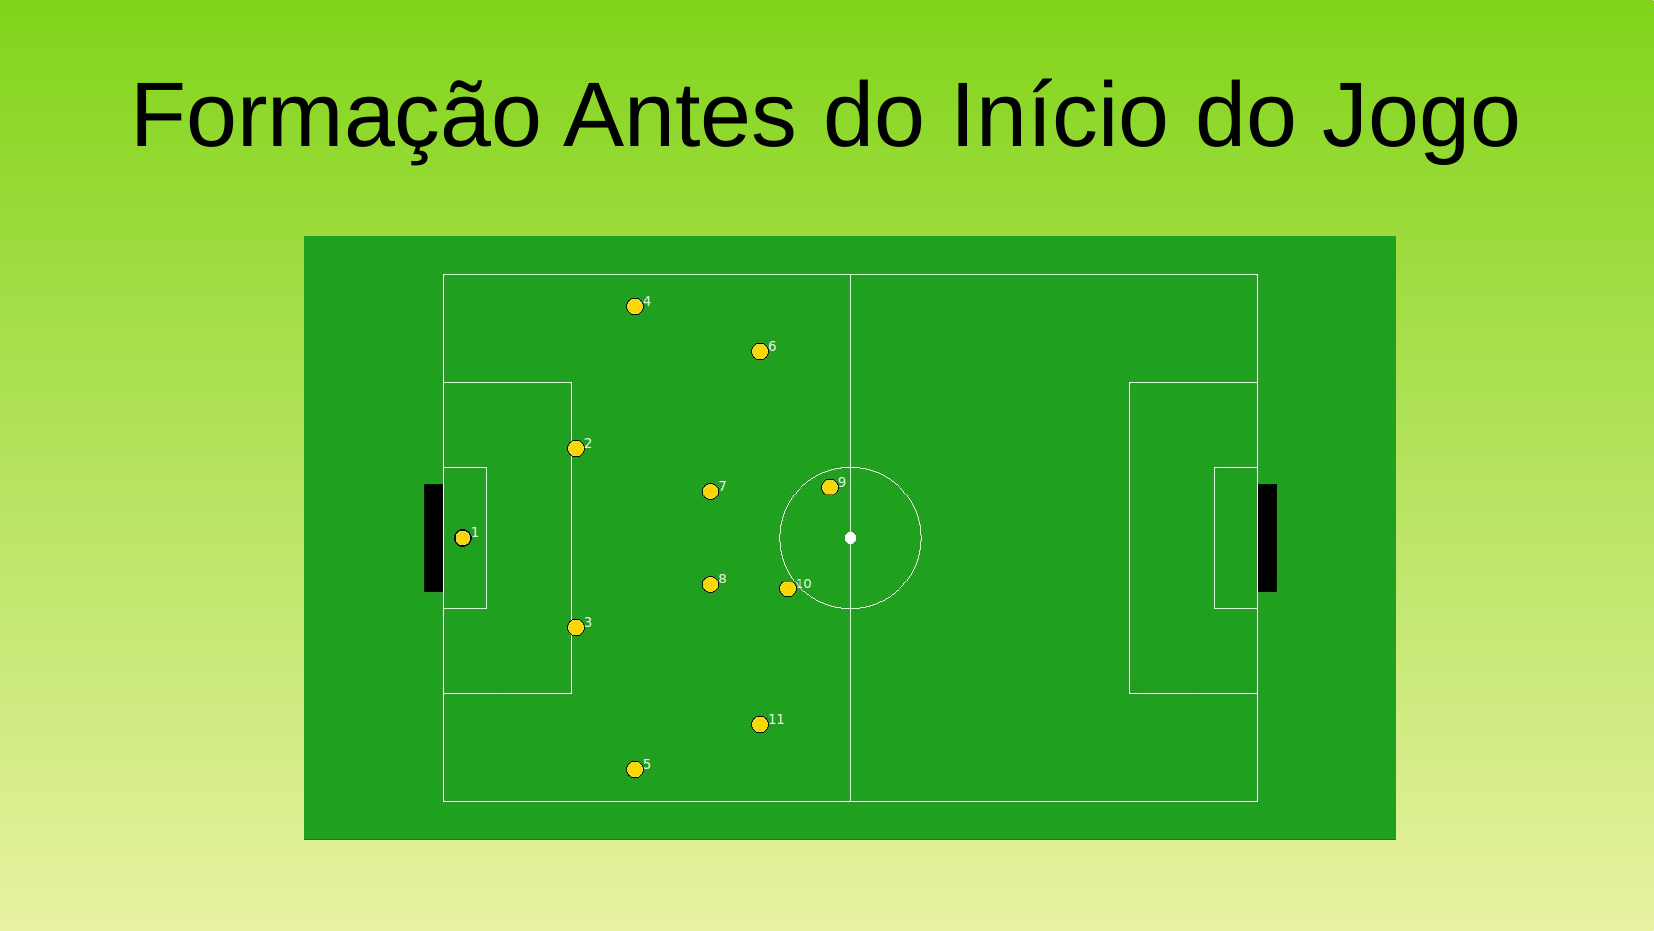

# Formação Antes do Início do Jogo